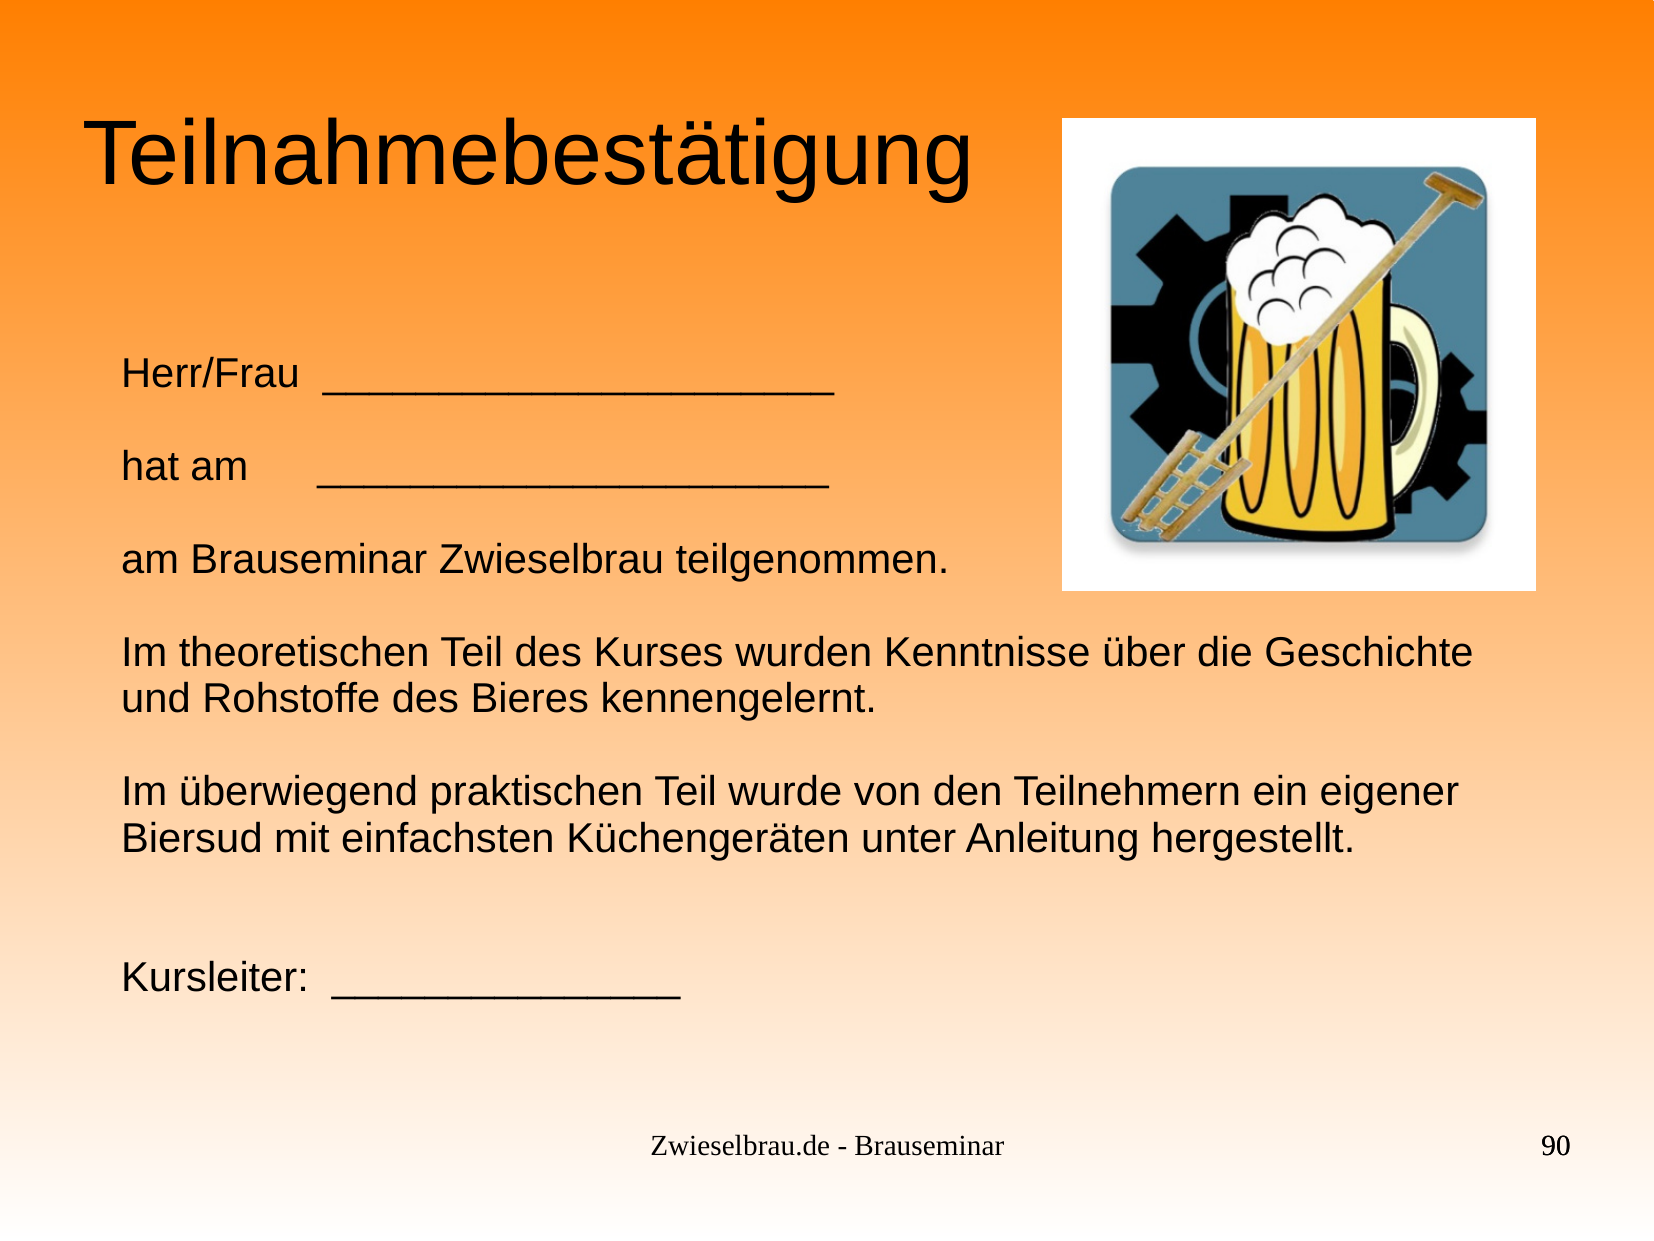

# Teilnahmebestätigung
Herr/Frau ______________________
hat am ______________________
am Brauseminar Zwieselbrau teilgenommen.
Im theoretischen Teil des Kurses wurden Kenntnisse über die Geschichte und Rohstoffe des Bieres kennengelernt.
Im überwiegend praktischen Teil wurde von den Teilnehmern ein eigener Biersud mit einfachsten Küchengeräten unter Anleitung hergestellt.
Kursleiter: _______________
Zwieselbrau.de - Brauseminar
90